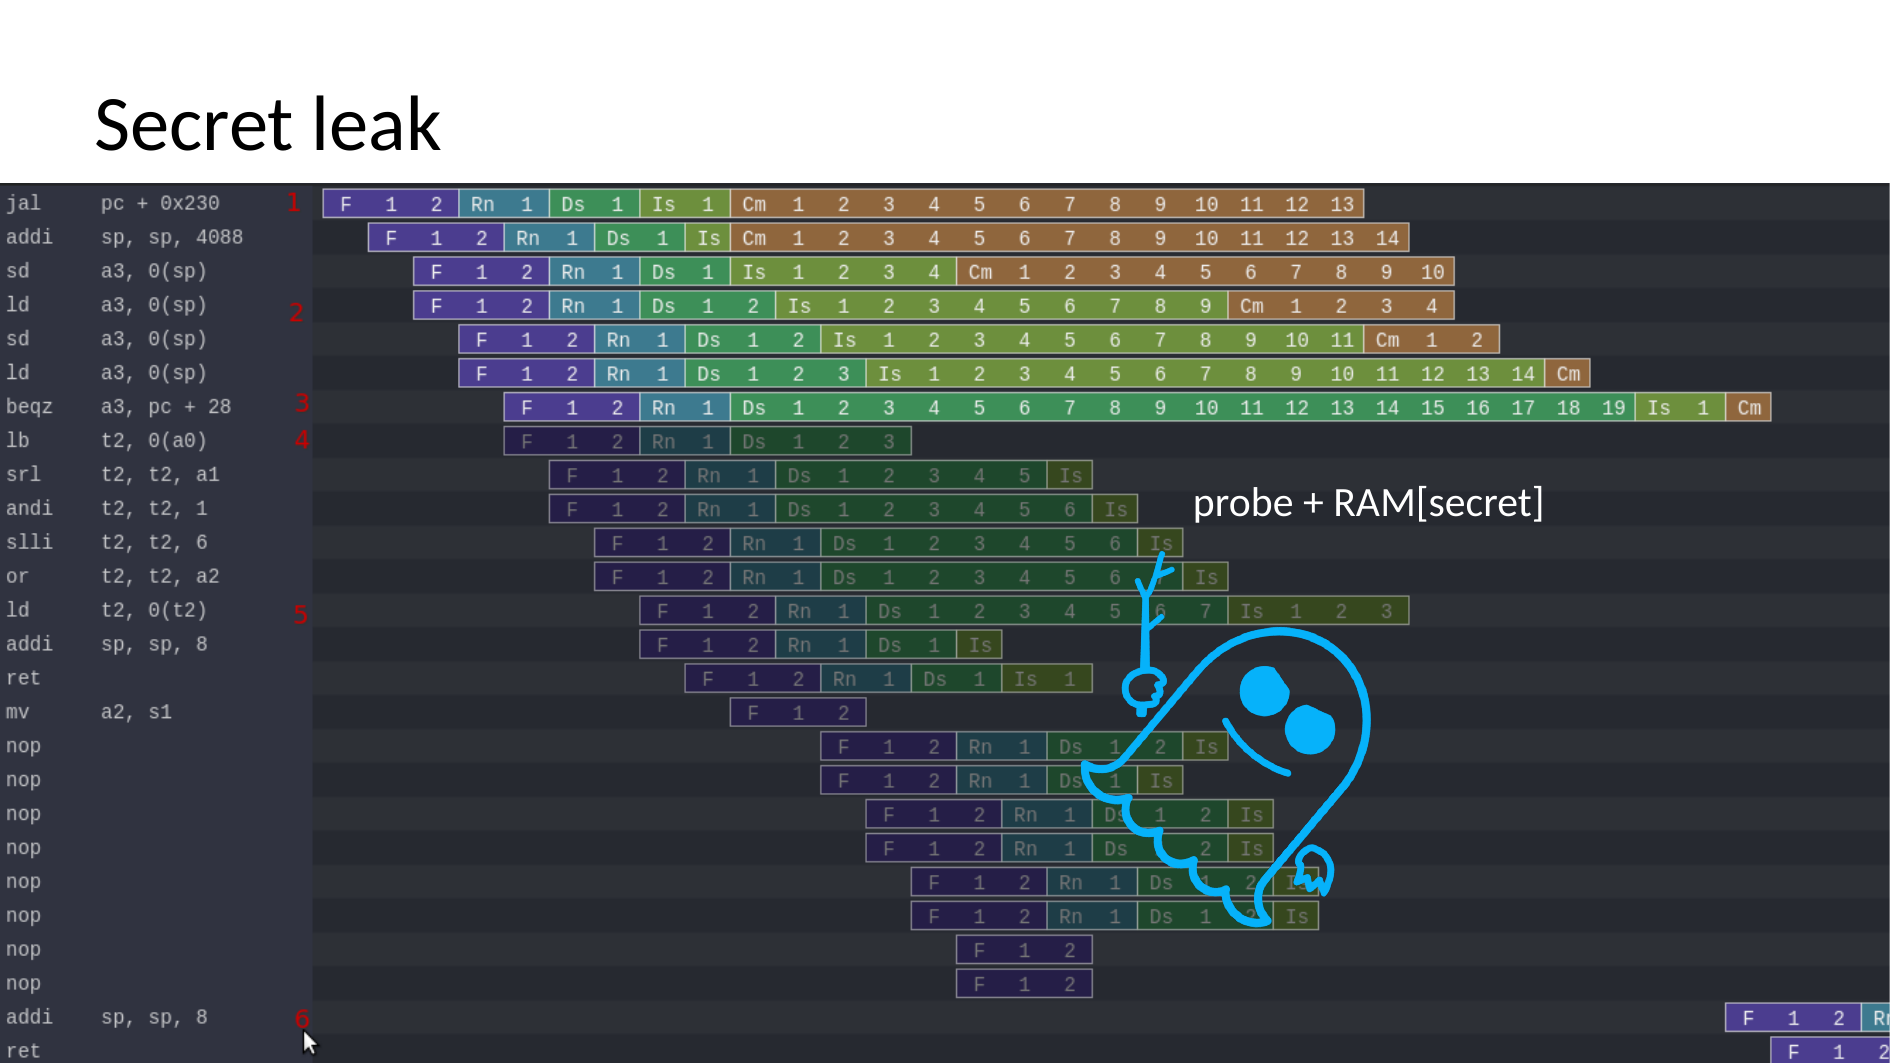

# Secret leak
Spectre
probe + RAM[secret]